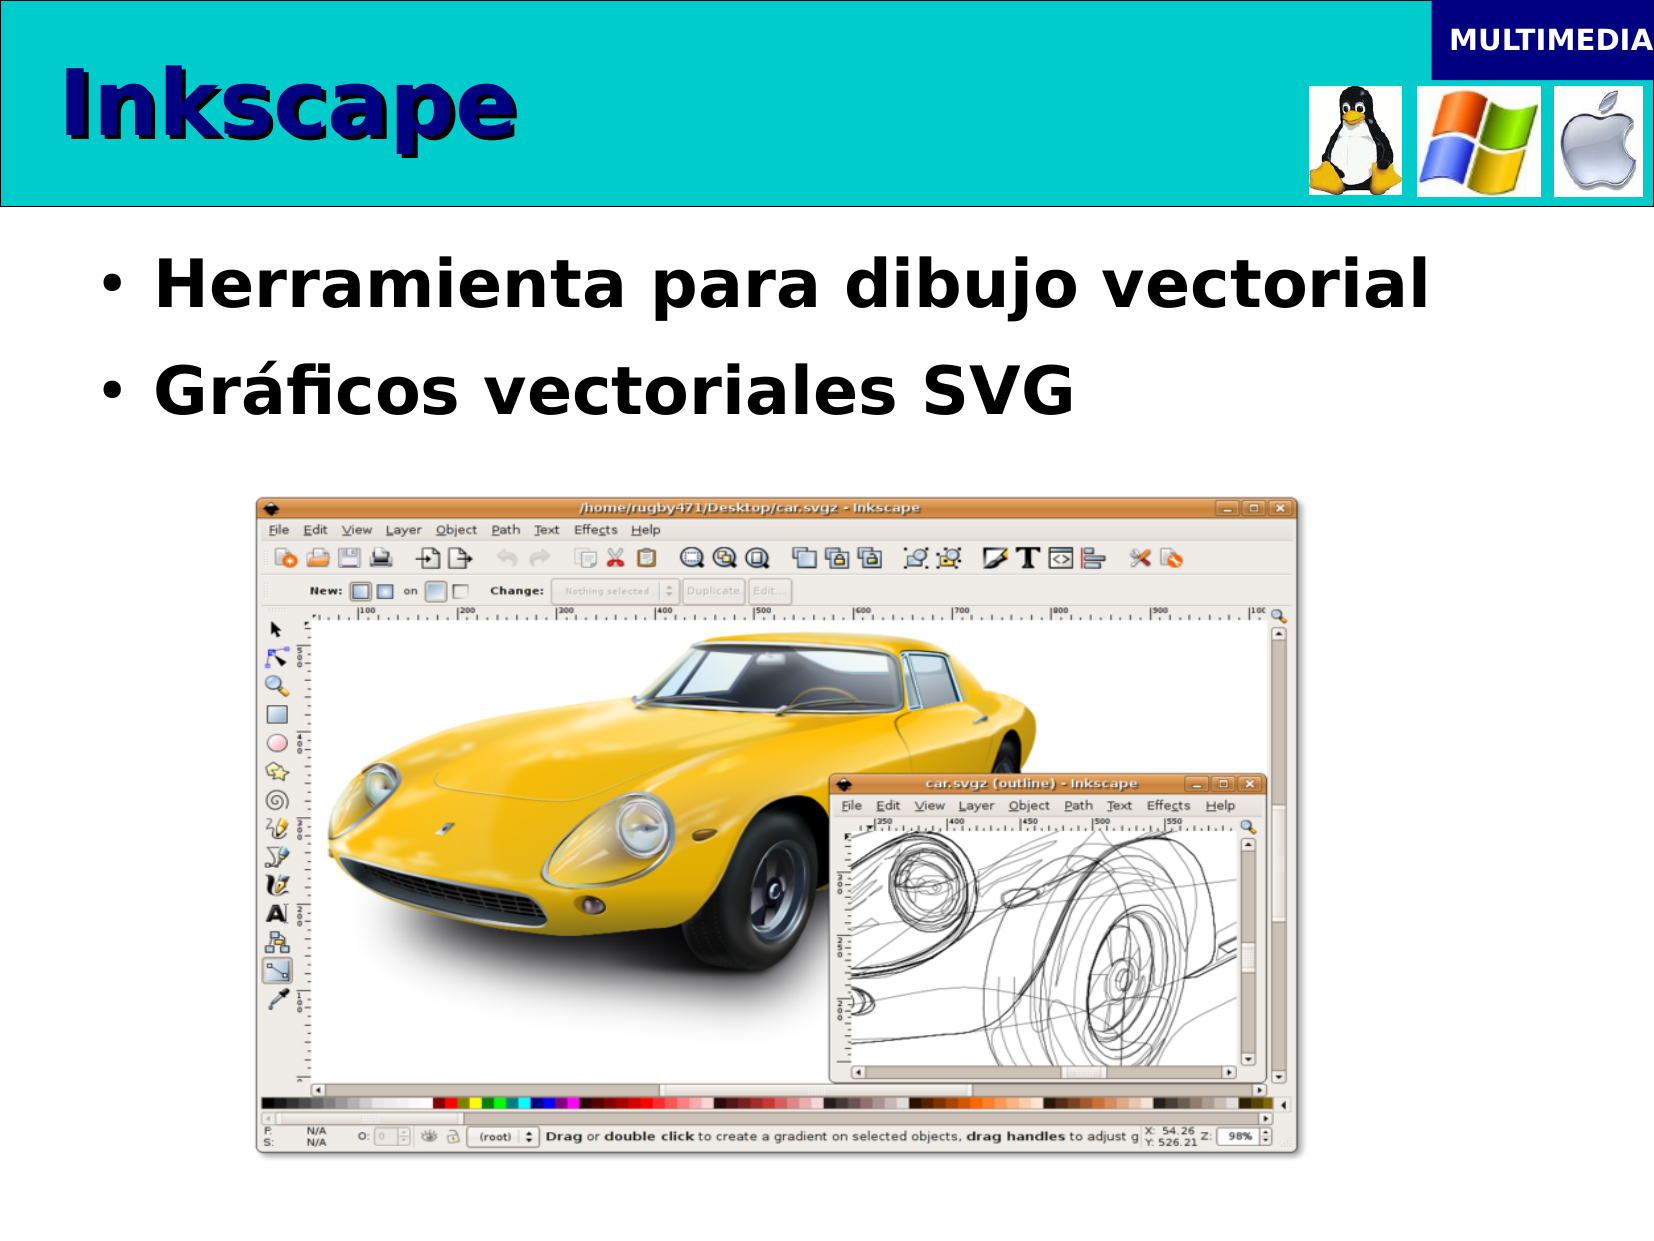

MULTIMEDIA
# Inkscape
Herramienta para dibujo vectorial
Gráficos vectoriales SVG